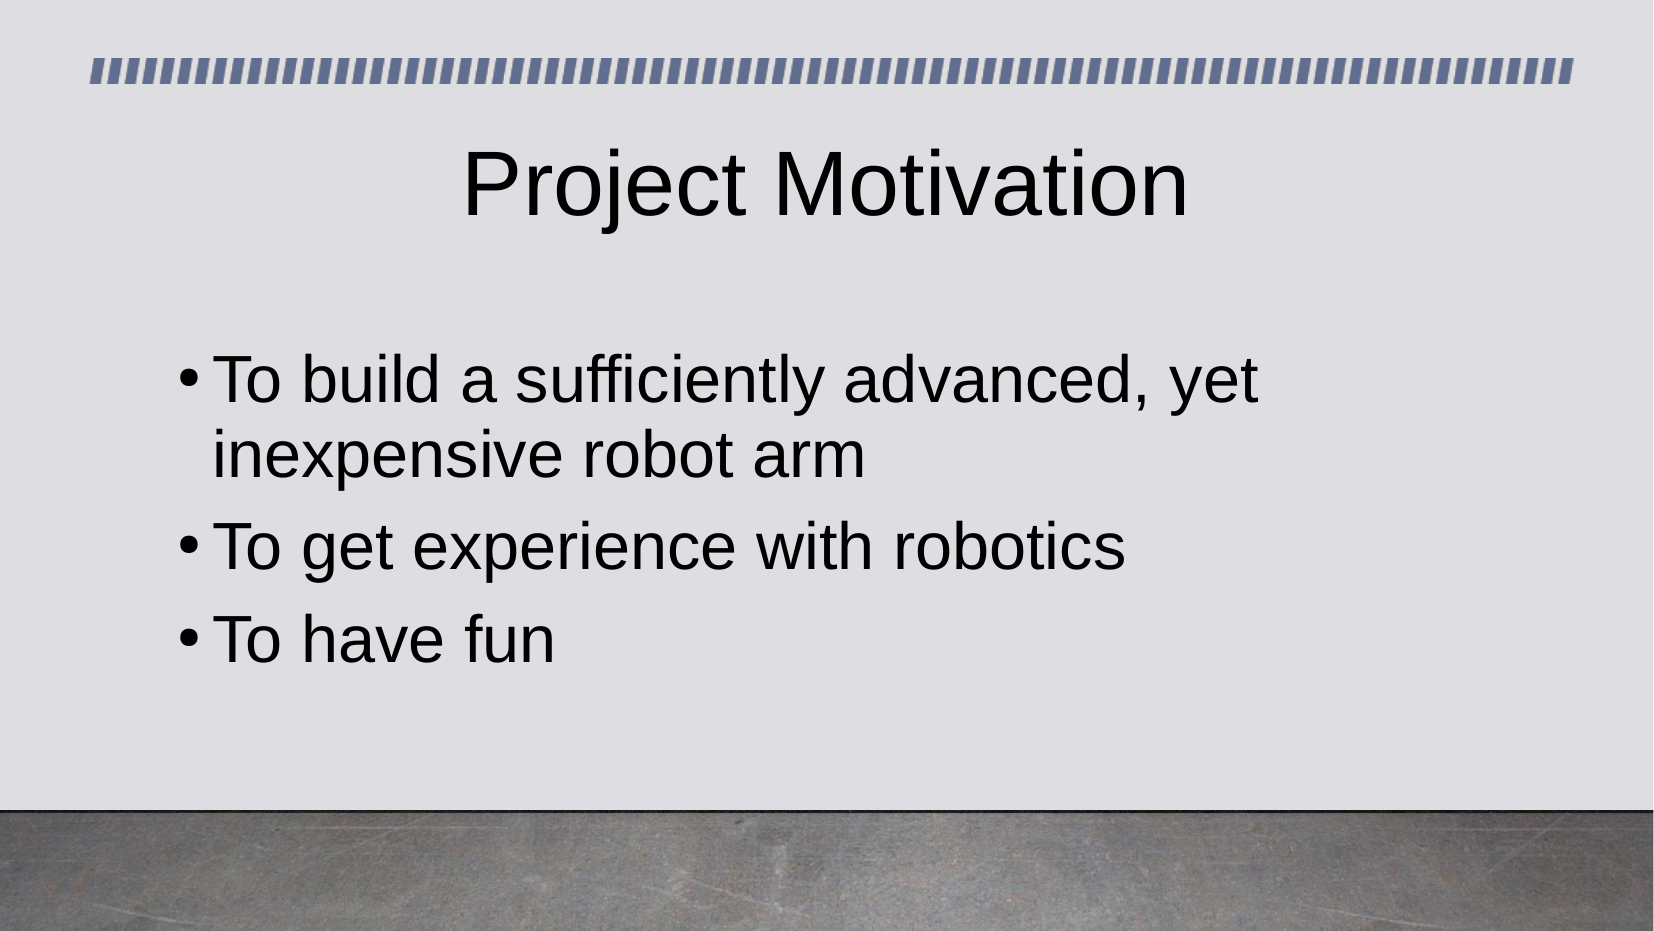

# Project Motivation
To build a sufficiently advanced, yet inexpensive robot arm
To get experience with robotics
To have fun